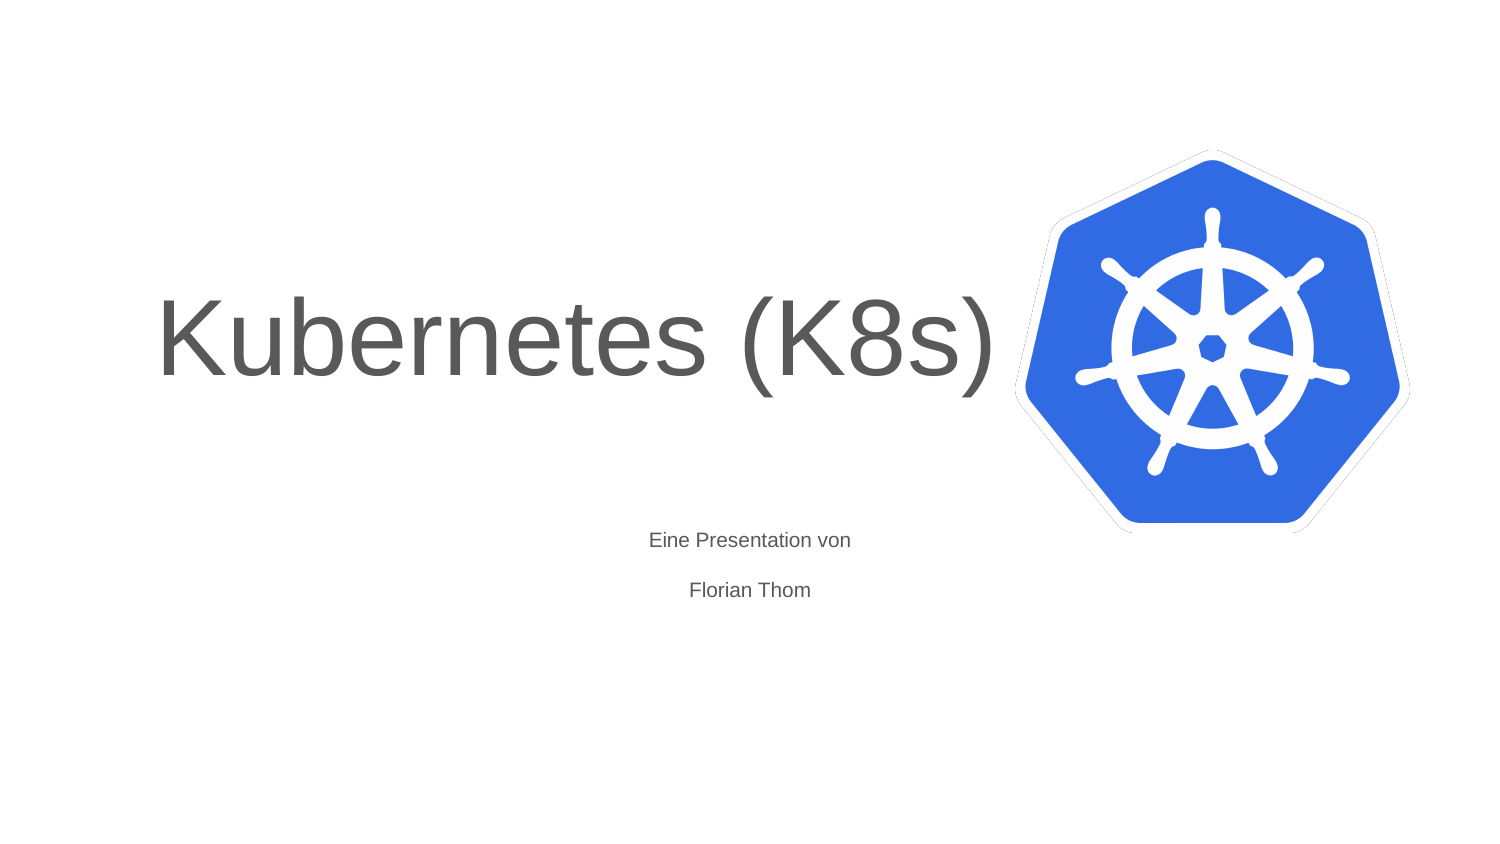

# Kubernetes (K8s)
Eine Presentation von
Florian Thom